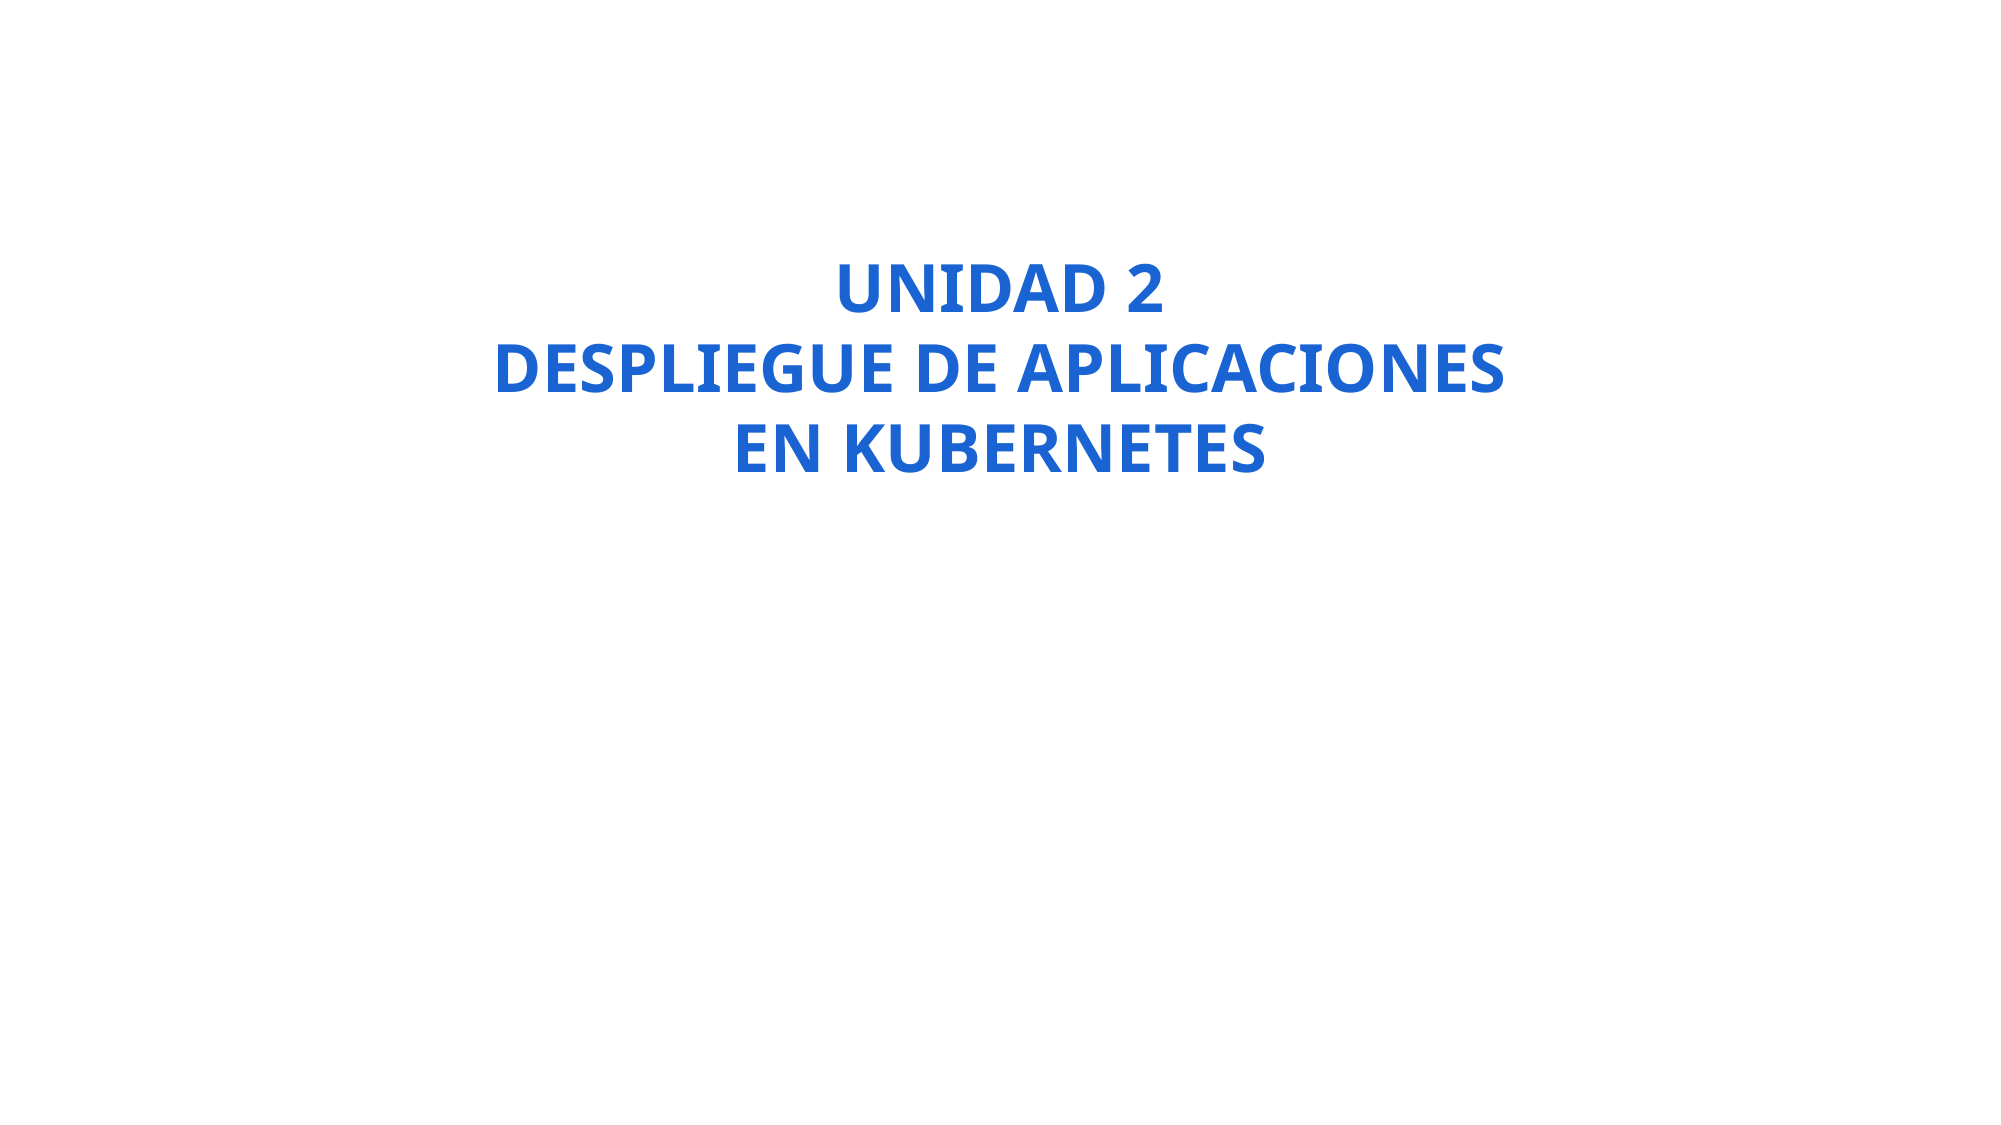

UNIDAD 2
DESPLIEGUE DE APLICACIONES EN KUBERNETES